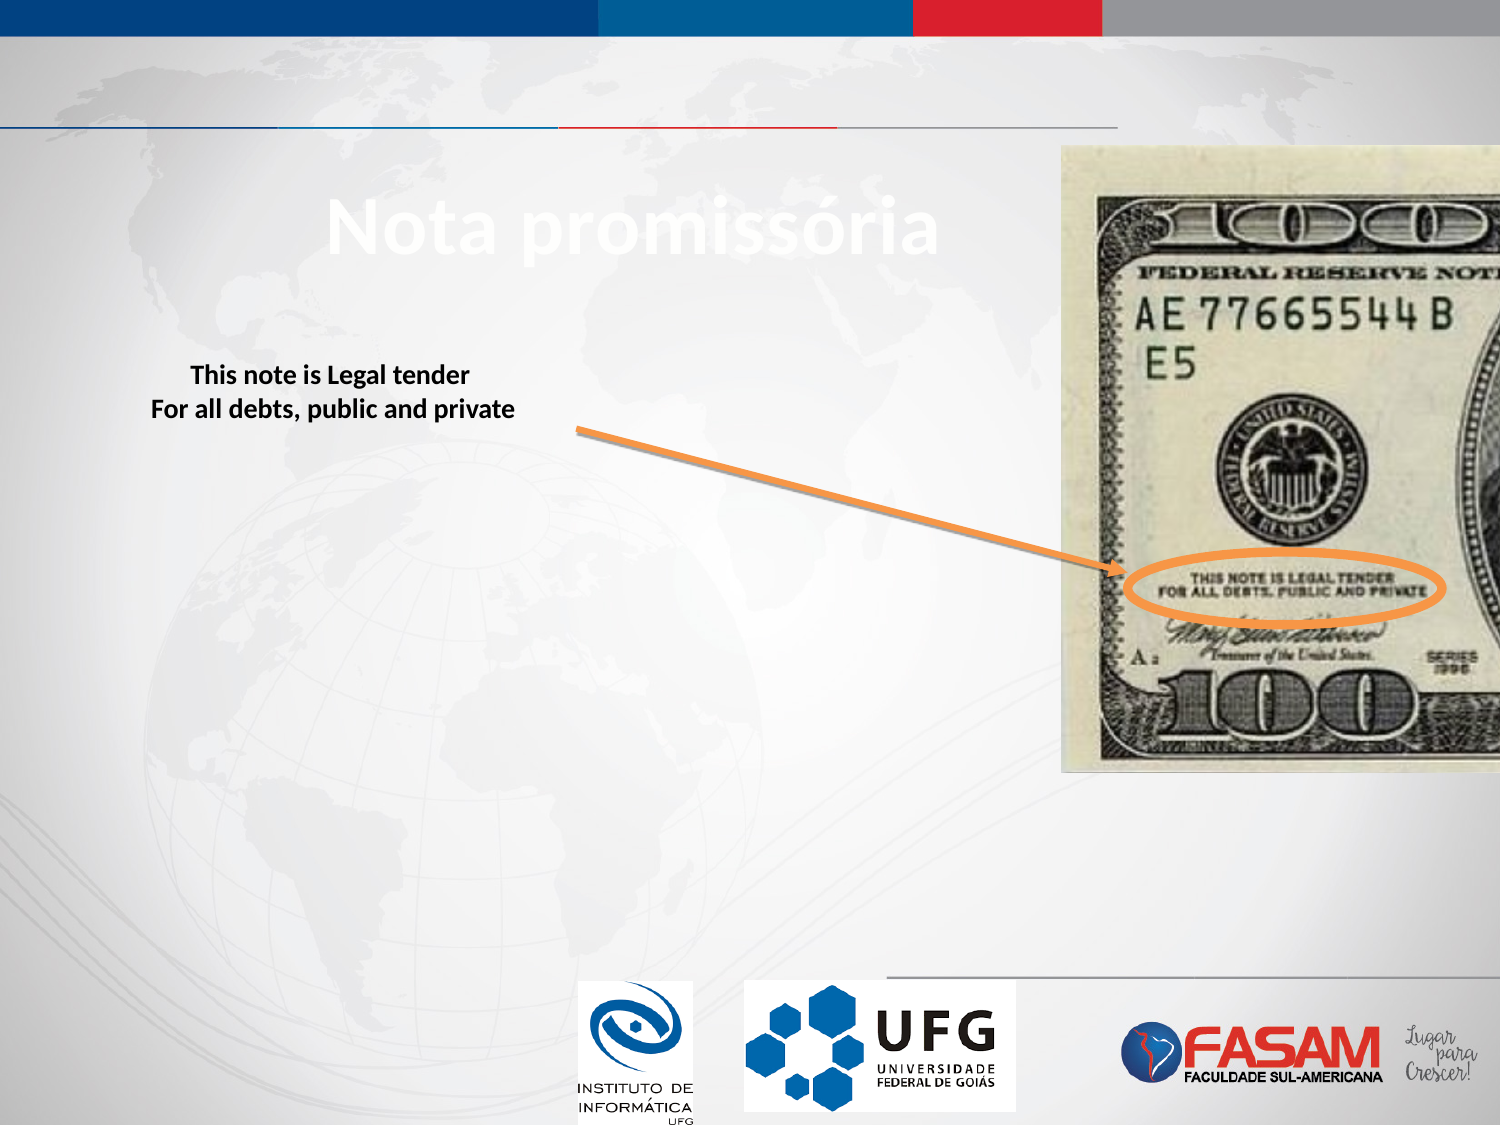

Nota promissória
This note is Legal tender
For all debts, public and private